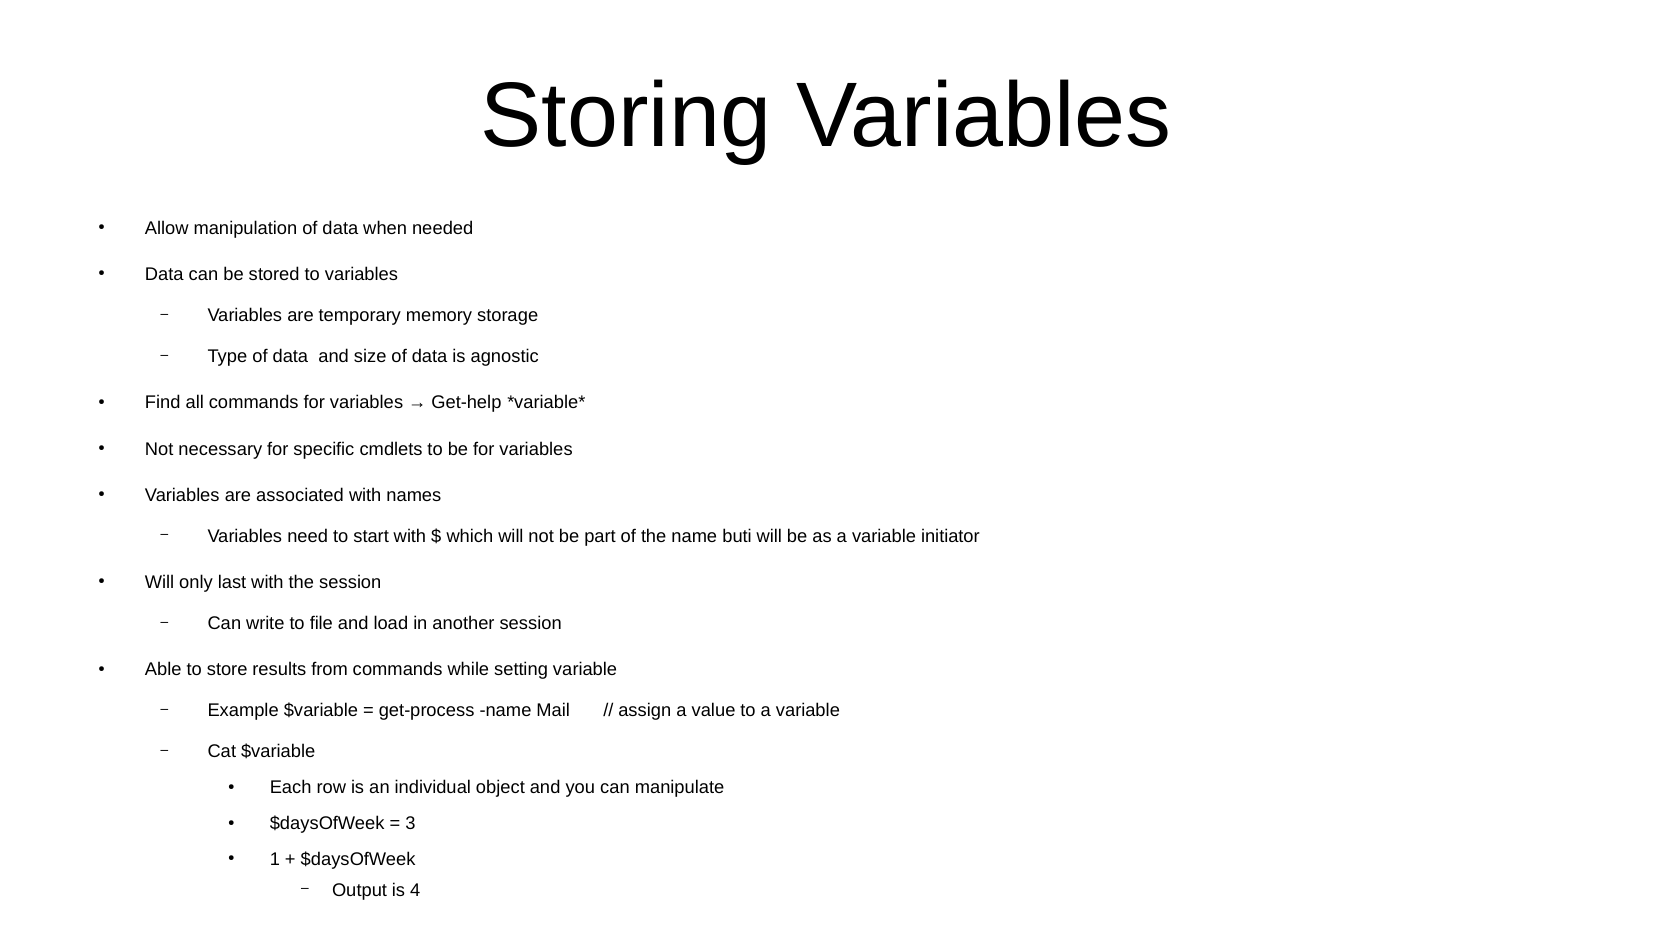

# Storing Variables
Allow manipulation of data when needed
Data can be stored to variables
Variables are temporary memory storage
Type of data and size of data is agnostic
Find all commands for variables → Get-help *variable*
Not necessary for specific cmdlets to be for variables
Variables are associated with names
Variables need to start with $ which will not be part of the name buti will be as a variable initiator
Will only last with the session
Can write to file and load in another session
Able to store results from commands while setting variable
Example $variable = get-process -name Mail		// assign a value to a variable
Cat $variable
Each row is an individual object and you can manipulate
$daysOfWeek = 3
1 + $daysOfWeek
Output is 4